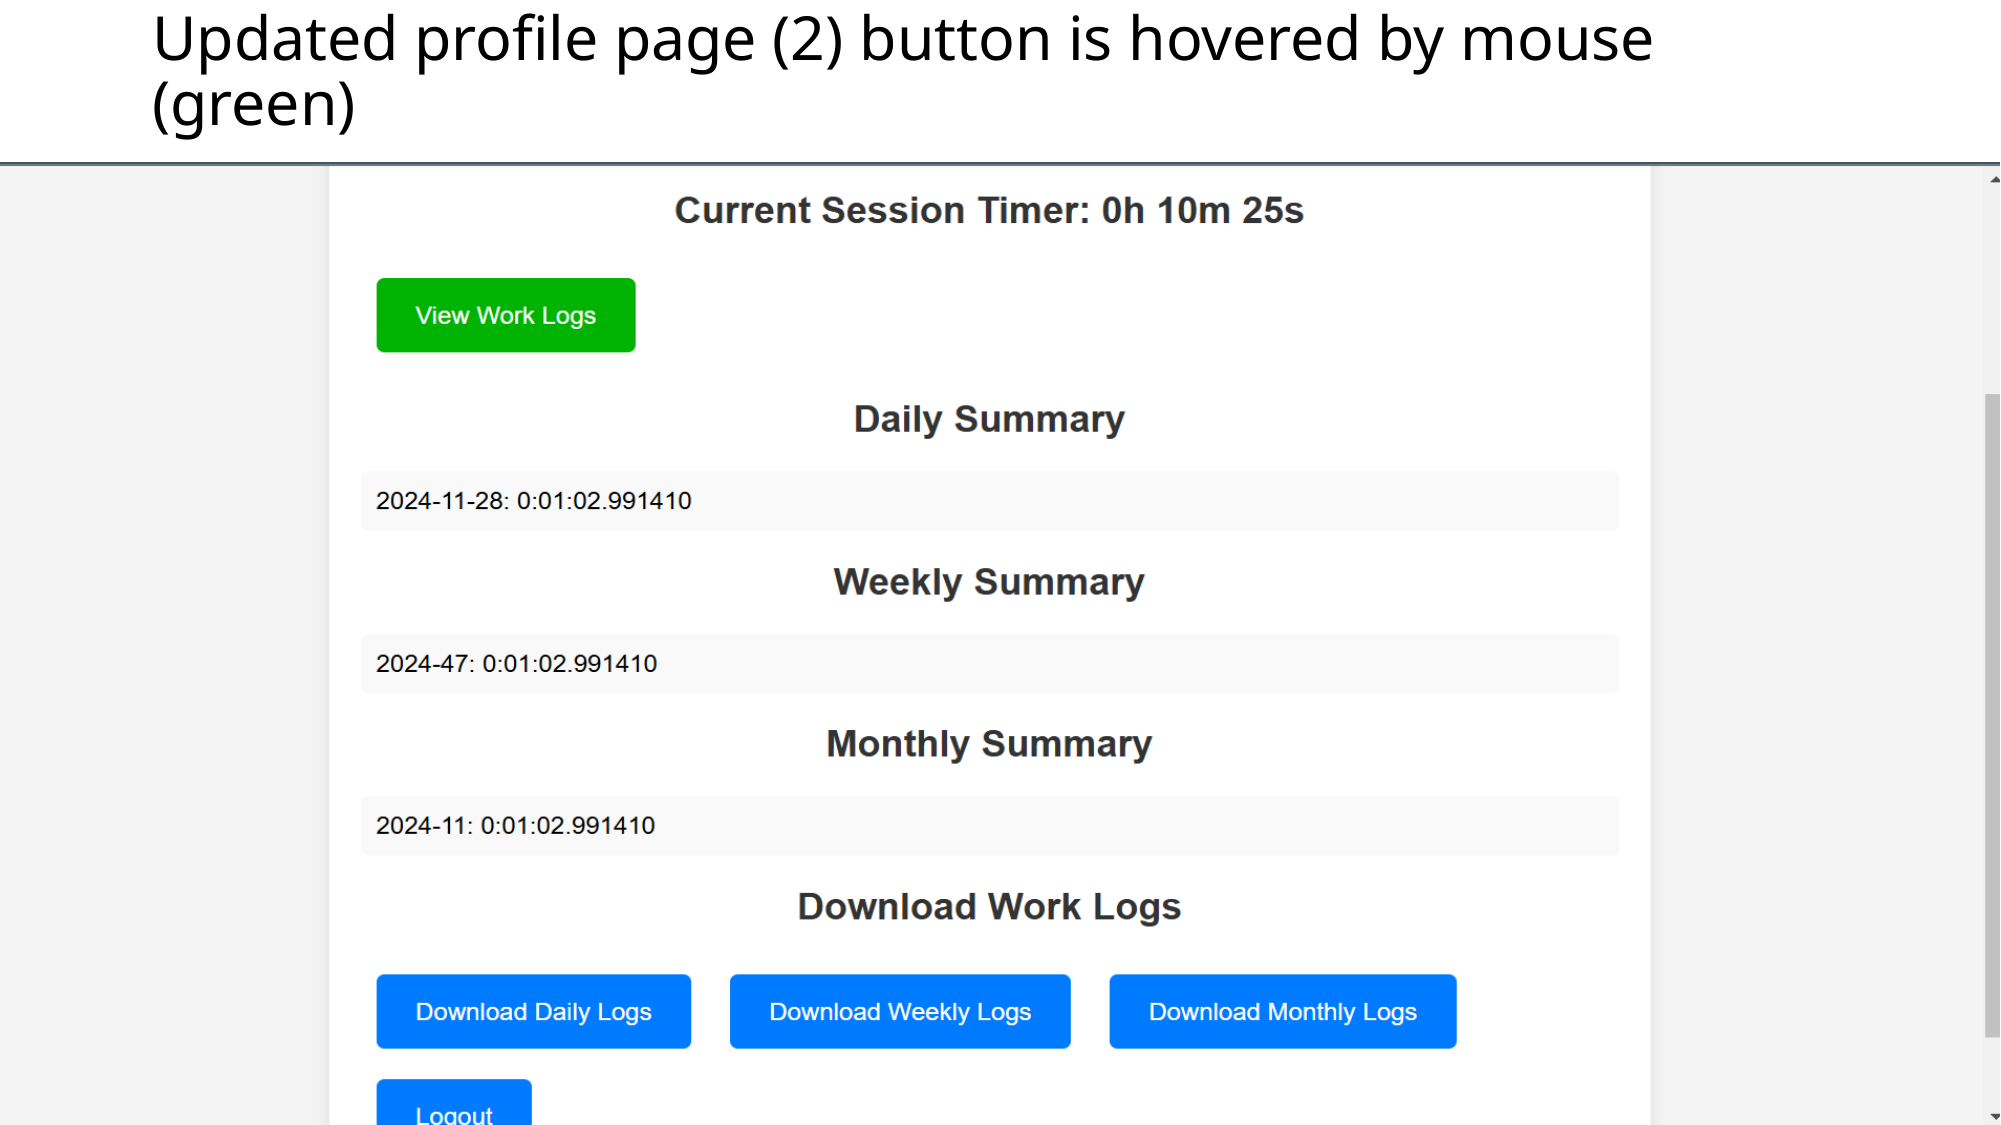

# Updated profile page (2) button is hovered by mouse (green)